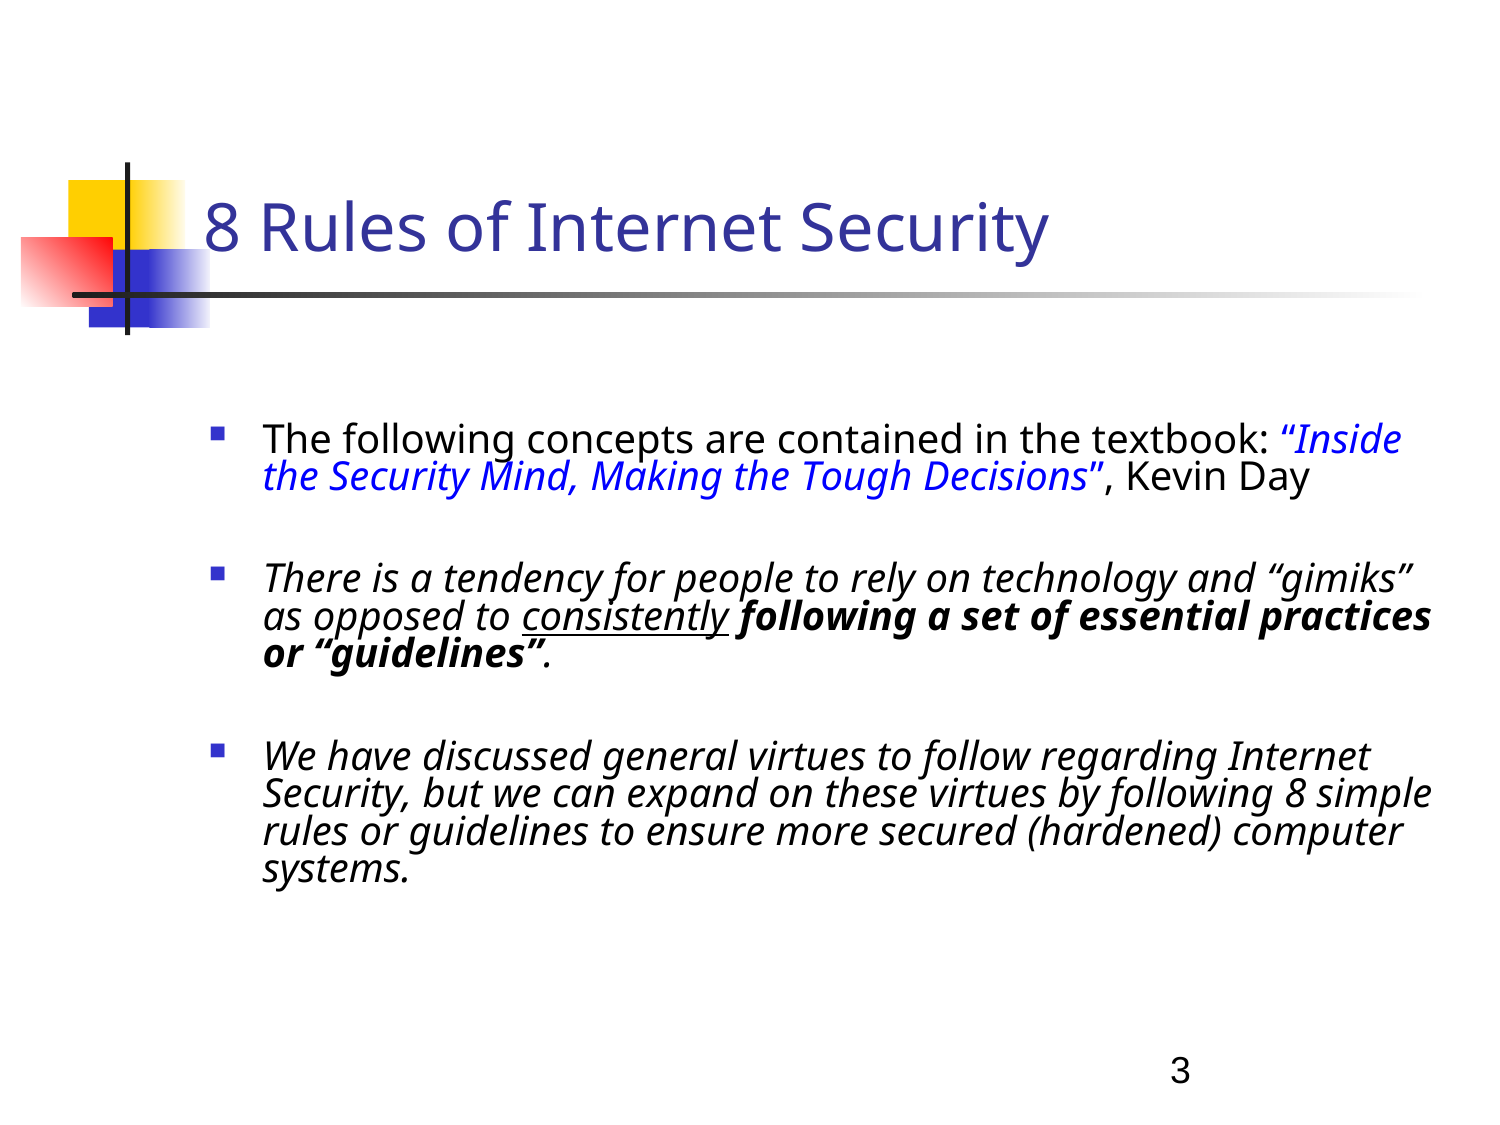

# 8 Rules of Internet Security
The following concepts are contained in the textbook: “Inside the Security Mind, Making the Tough Decisions”, Kevin Day
There is a tendency for people to rely on technology and “gimiks” as opposed to consistently following a set of essential practices or “guidelines”.
We have discussed general virtues to follow regarding Internet Security, but we can expand on these virtues by following 8 simple rules or guidelines to ensure more secured (hardened) computer systems.
3